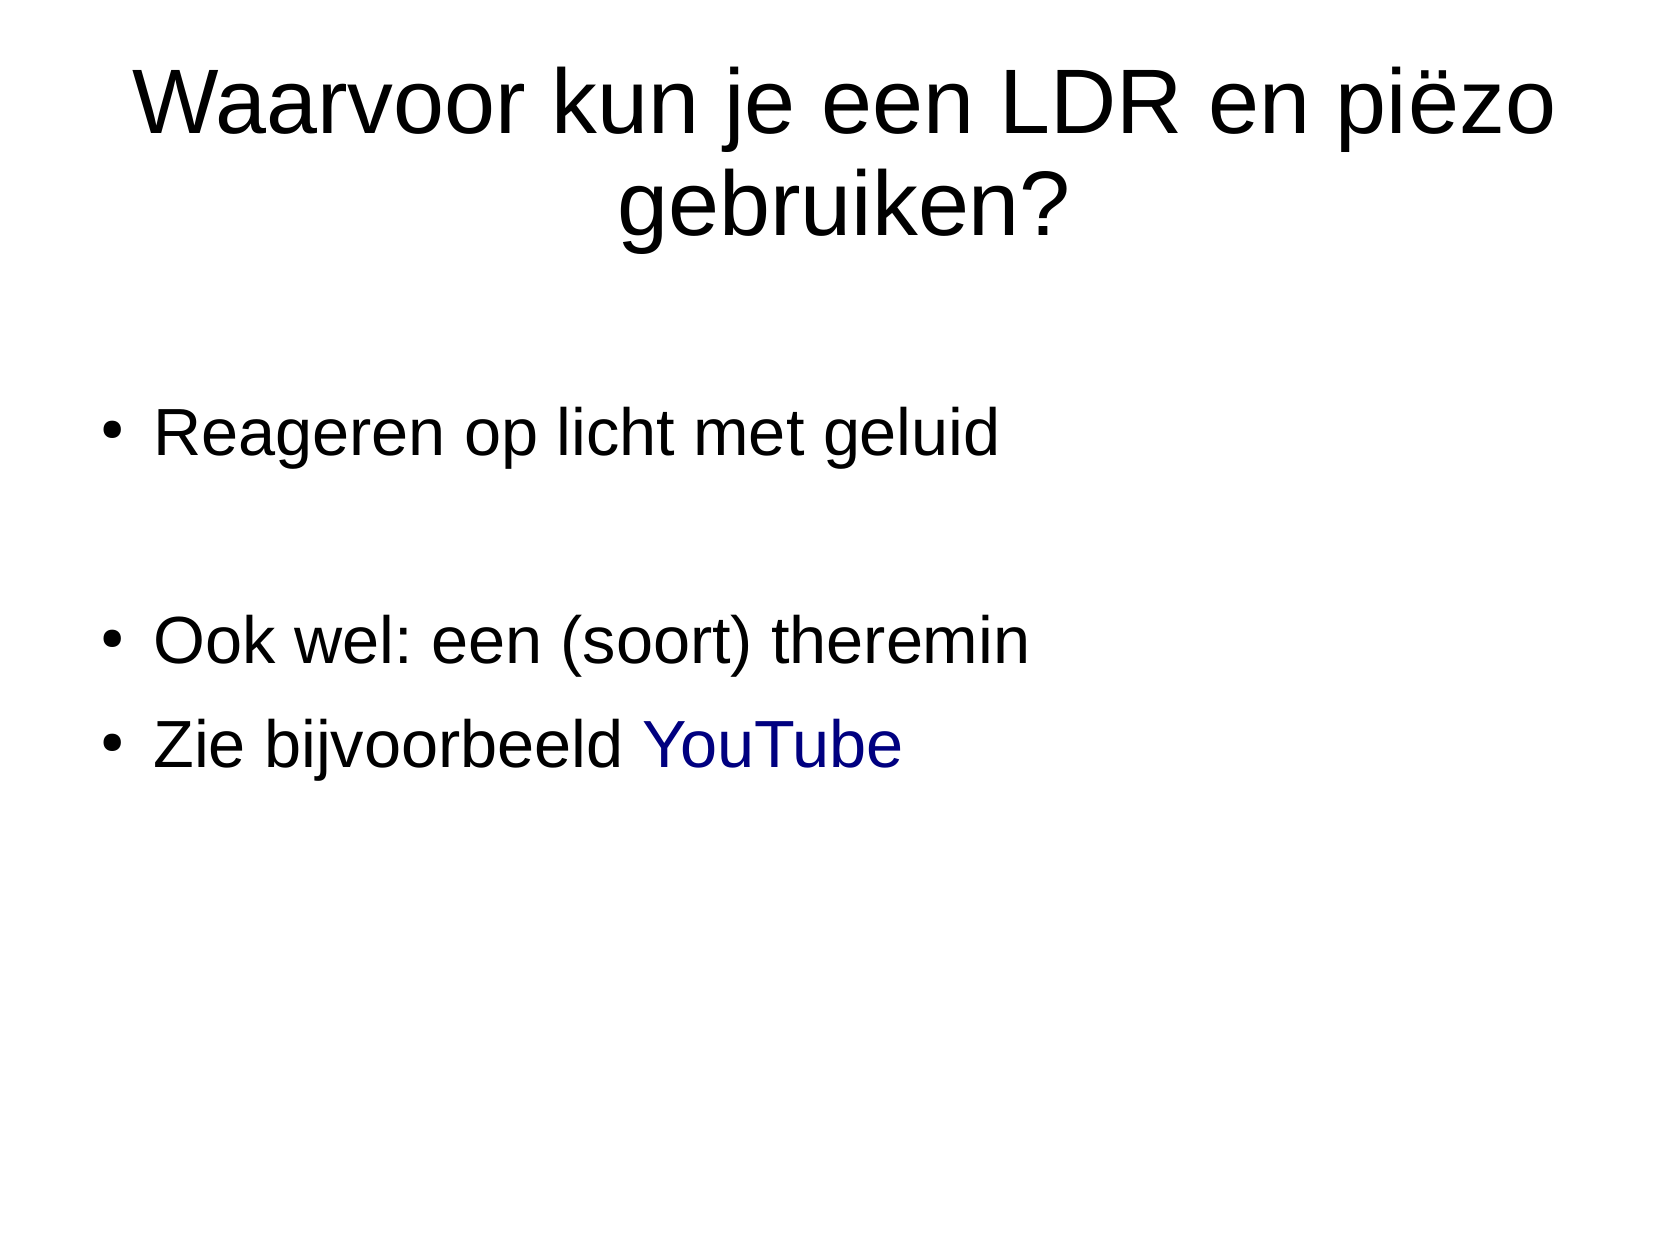

# Waarvoor kun je een LDR en piëzo gebruiken?
Reageren op licht met geluid
Ook wel: een (soort) theremin
Zie bijvoorbeeld YouTube